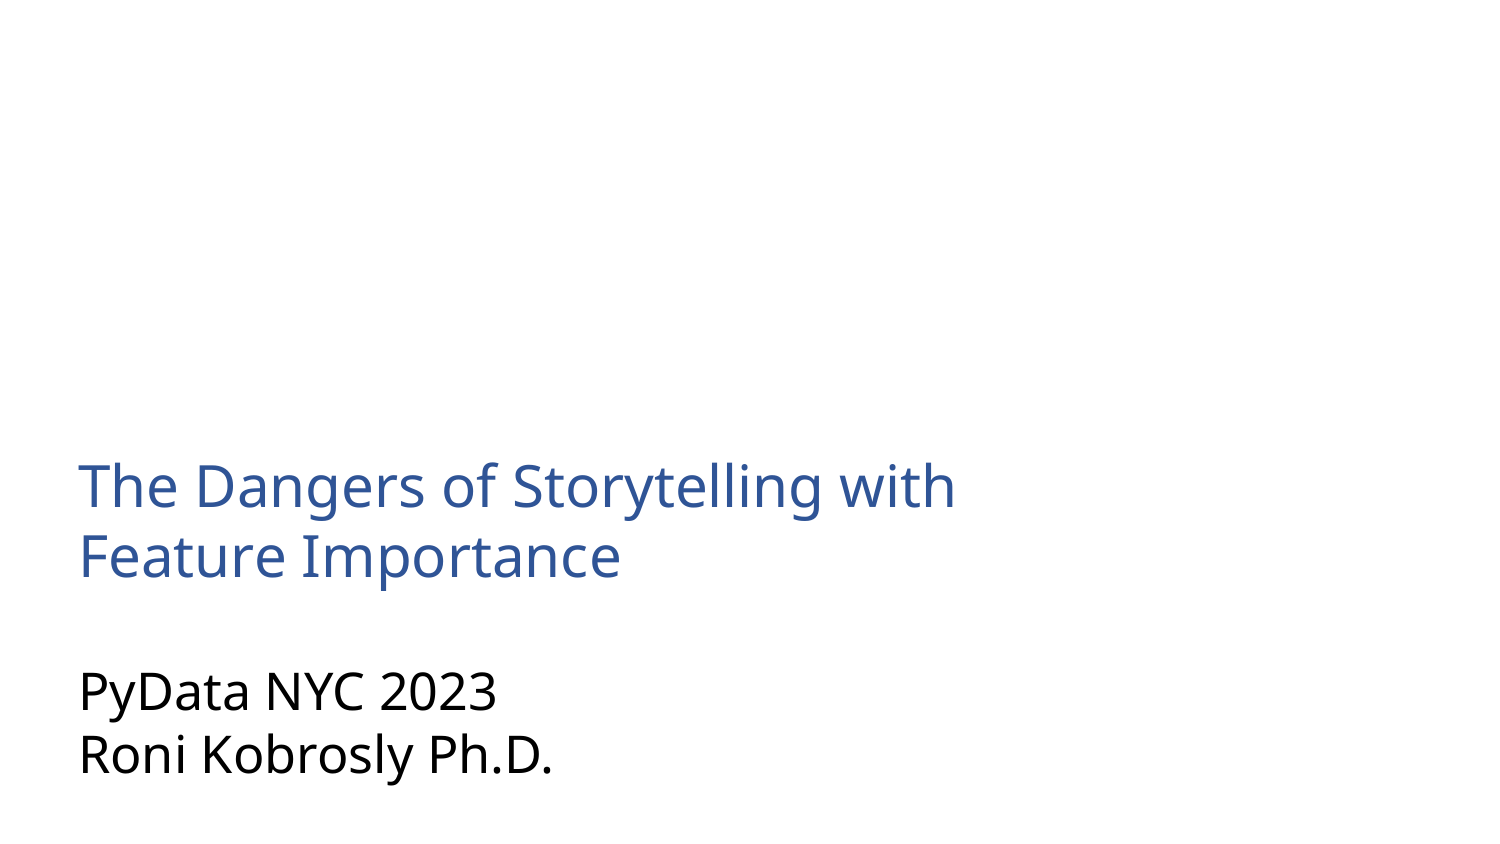

# The Dangers of Storytelling with Feature Importance PyData NYC 2023 Roni Kobrosly Ph.D.